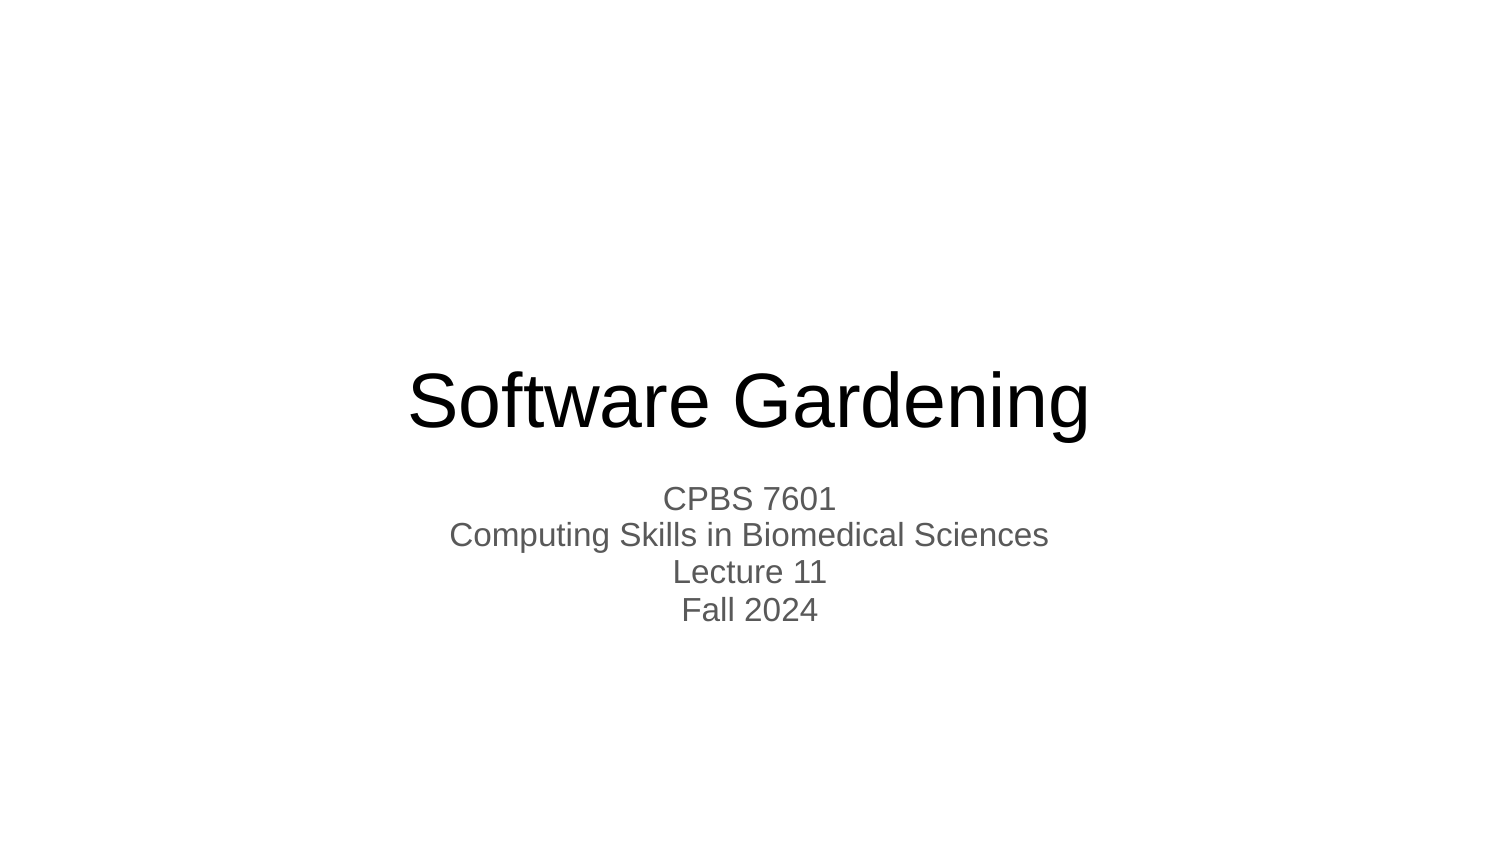

# Software Gardening
CPBS 7601
Computing Skills in Biomedical Sciences
Lecture 11
Fall 2024